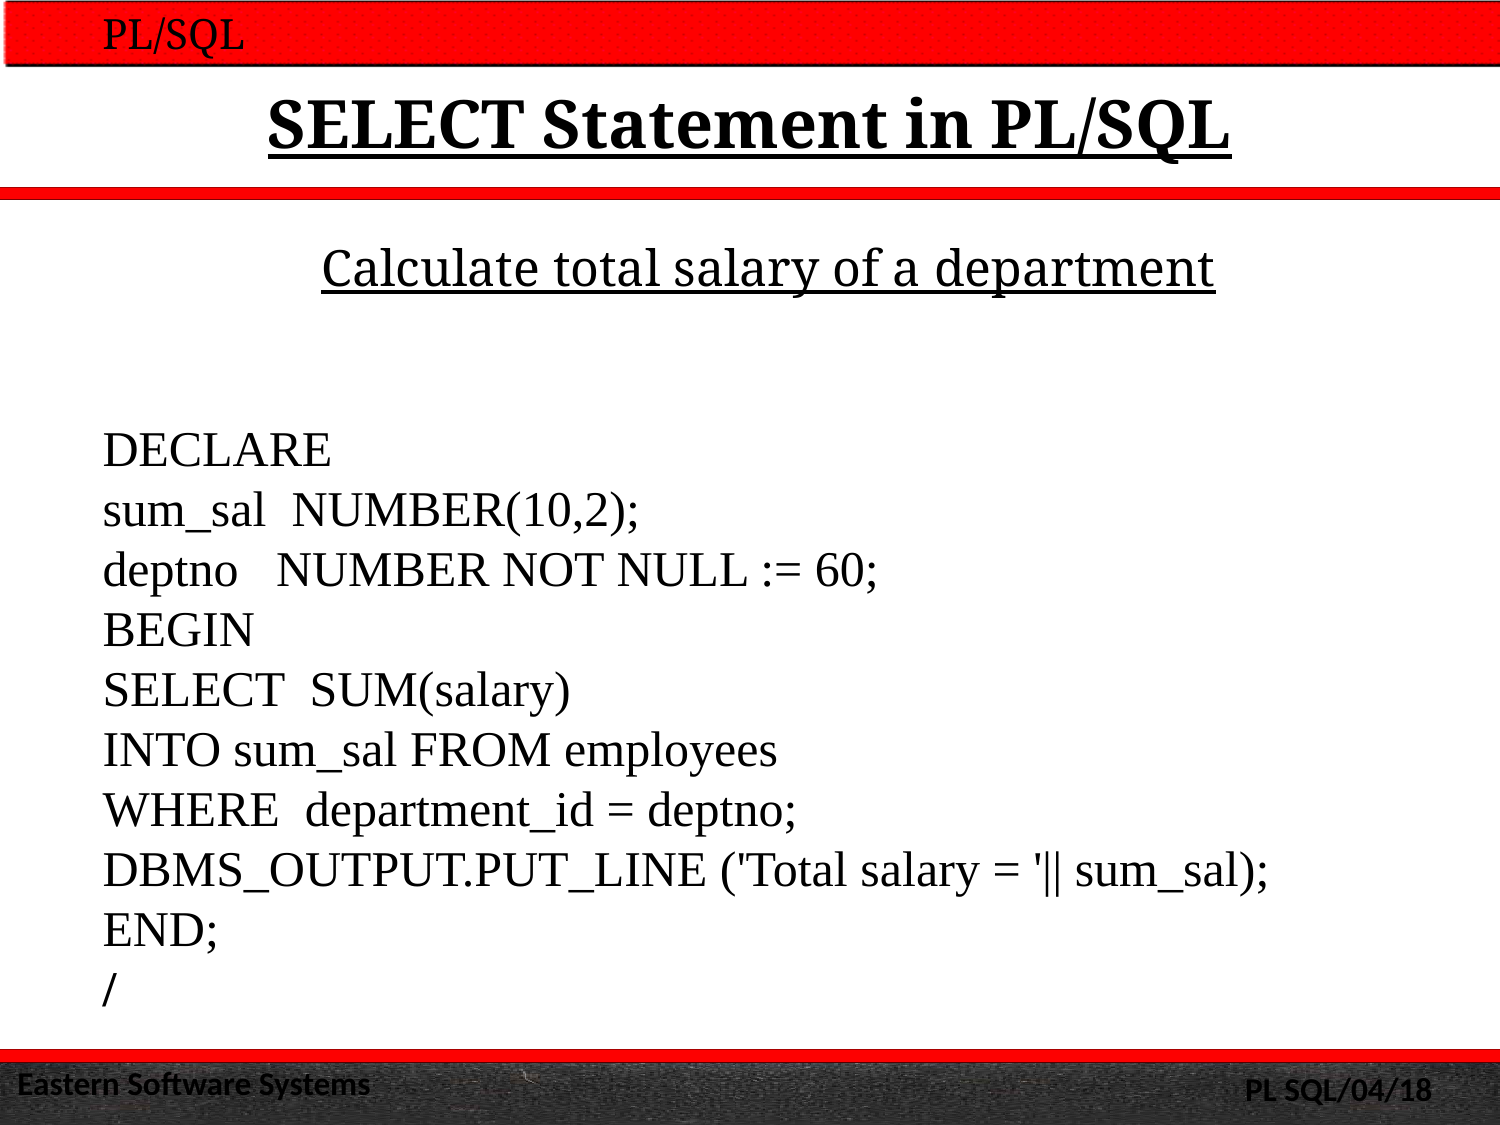

PL/SQL
SELECT Statement in PL/SQL
Calculate total salary of a department
DECLARE
sum_sal NUMBER(10,2);
deptno NUMBER NOT NULL := 60;
BEGIN
SELECT SUM(salary)
INTO sum_sal FROM employees
WHERE department_id = deptno;
DBMS_OUTPUT.PUT_LINE ('Total salary = '|| sum_sal);
END;
/
Eastern Software Systems
				 PL SQL/04/18